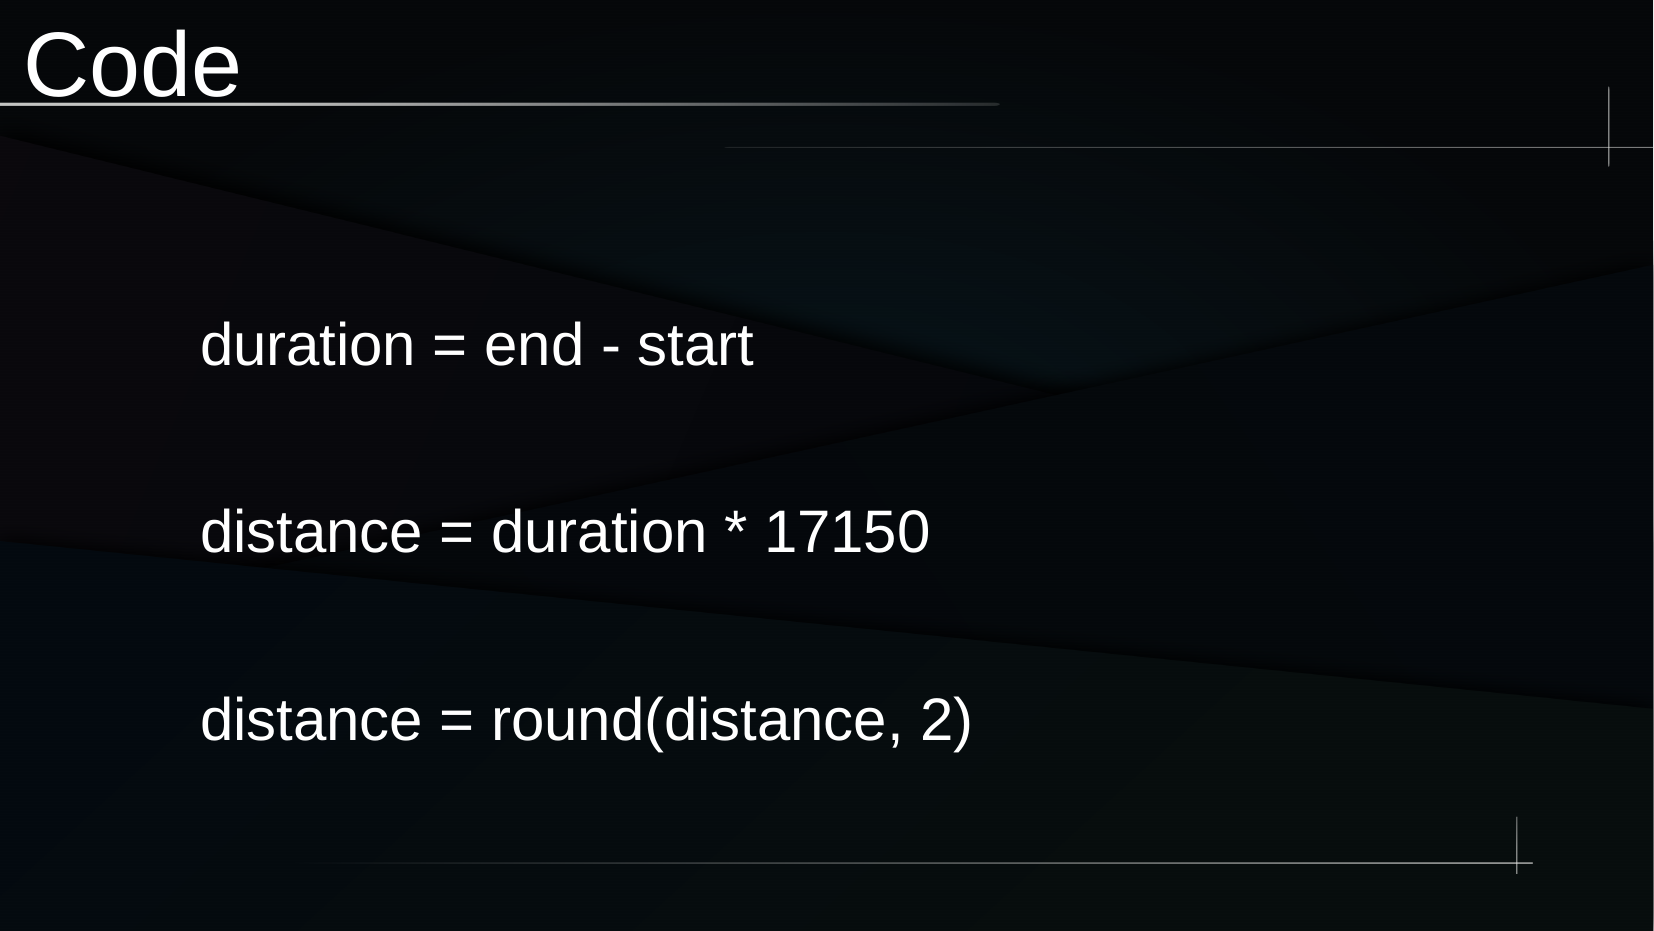

# Code
 duration = end - start
 distance = duration * 17150
 distance = round(distance, 2)